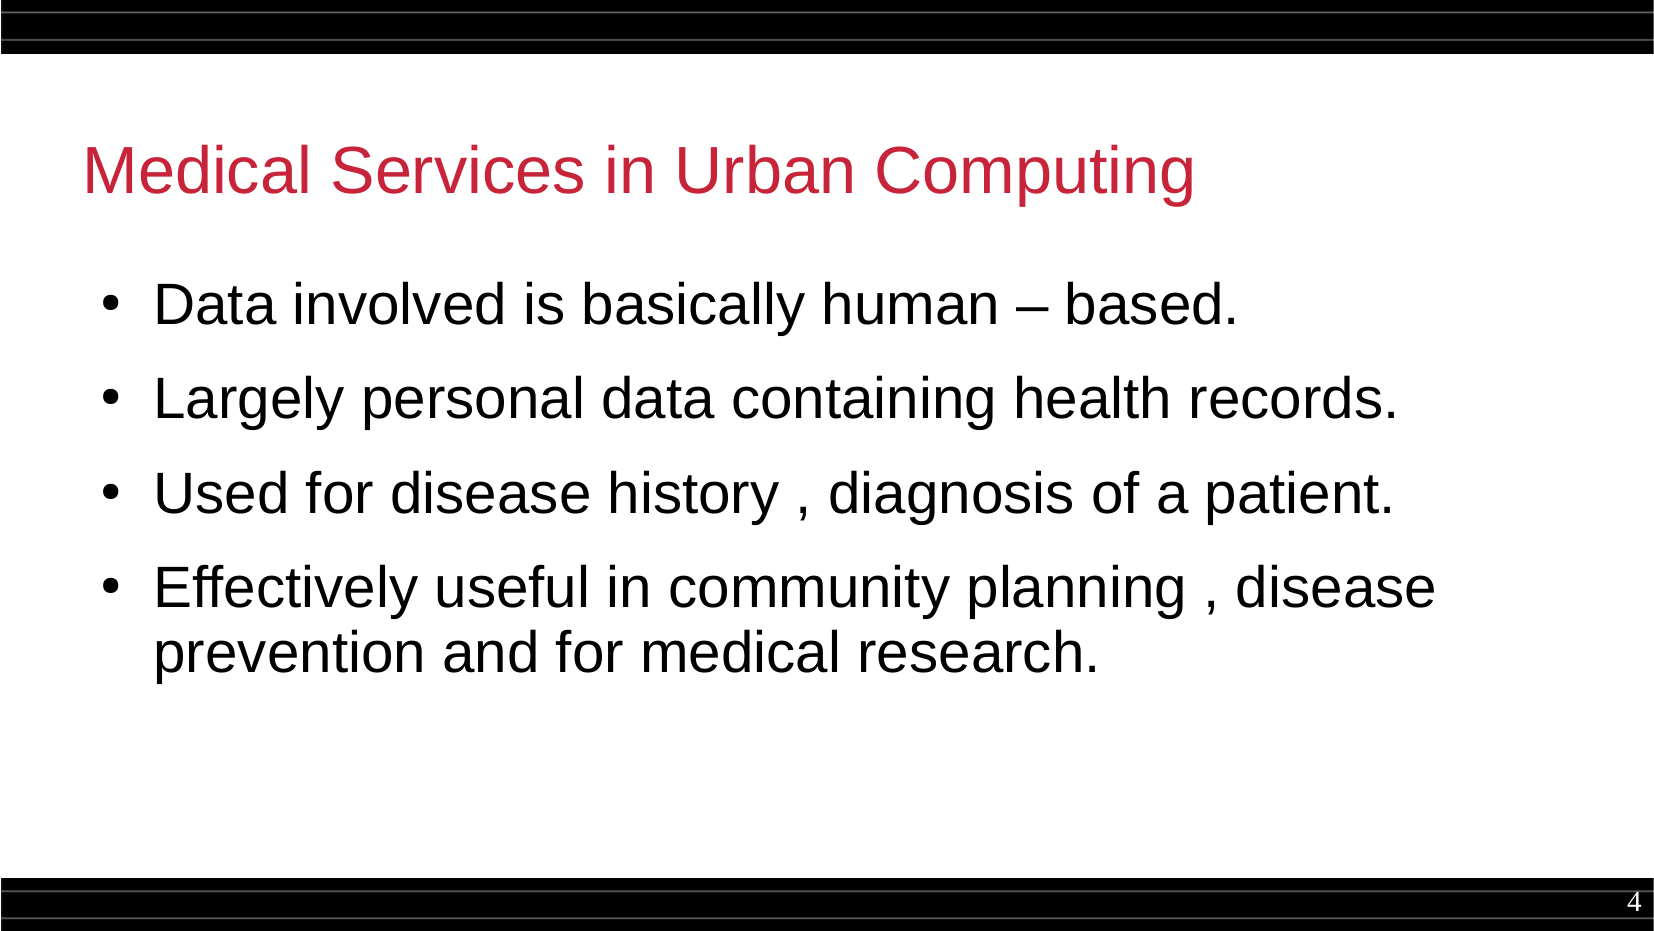

# Medical Services in Urban Computing
Data involved is basically human – based.
Largely personal data containing health records.
Used for disease history , diagnosis of a patient.
Effectively useful in community planning , disease prevention and for medical research.